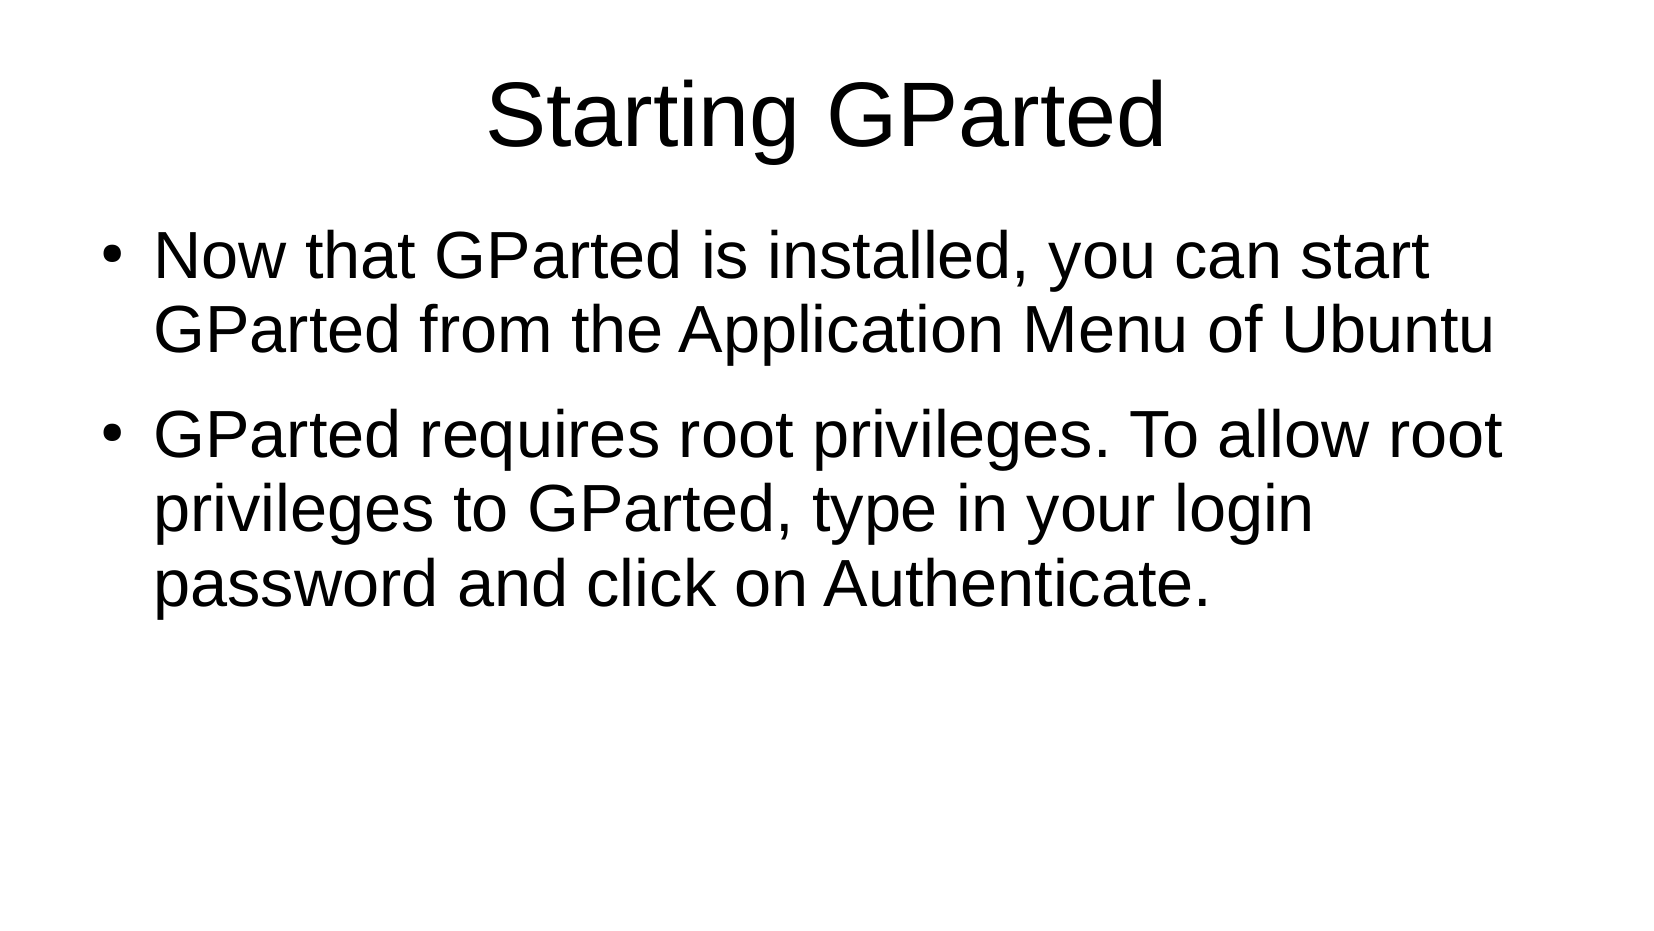

# Starting GParted
Now that GParted is installed, you can start GParted from the Application Menu of Ubuntu
GParted requires root privileges. To allow root privileges to GParted, type in your login password and click on Authenticate.